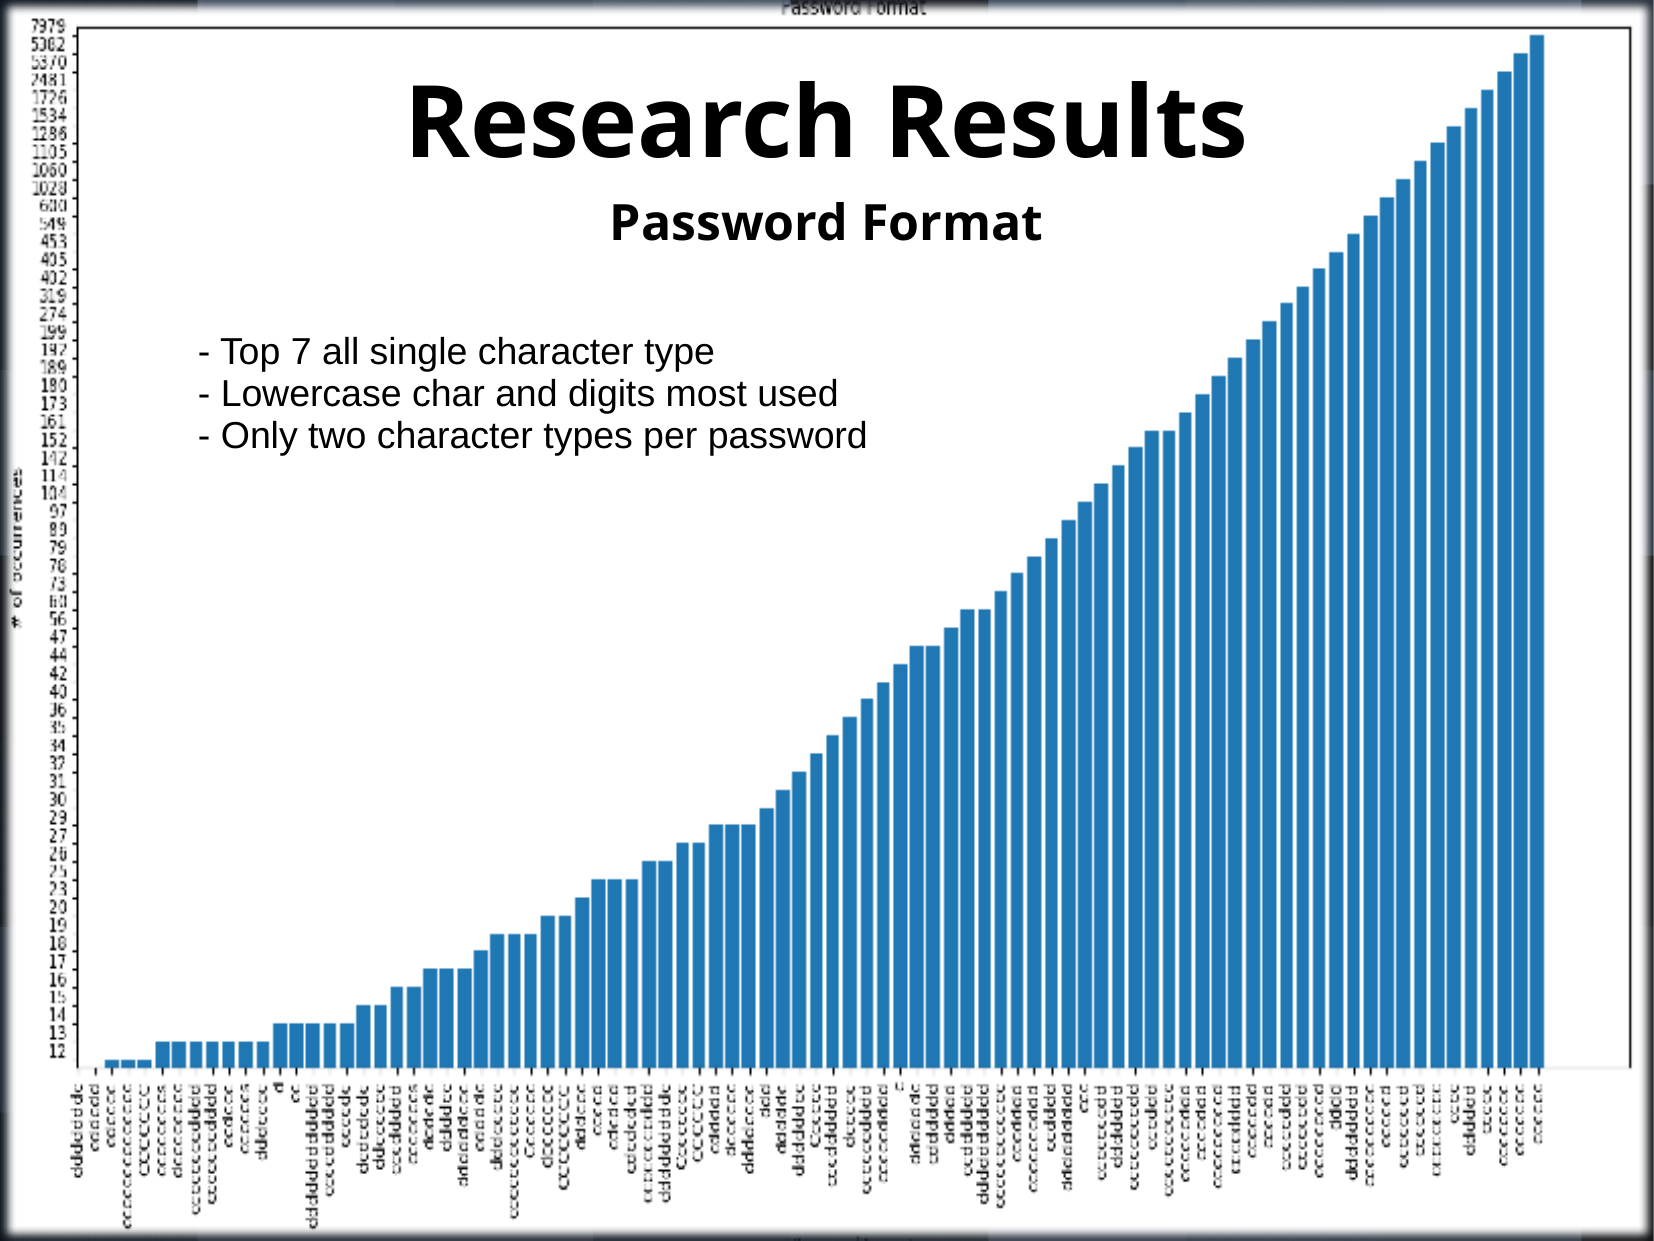

# Research Results Password Format
- Top 7 all single character type
- Lowercase char and digits most used
- Only two character types per password